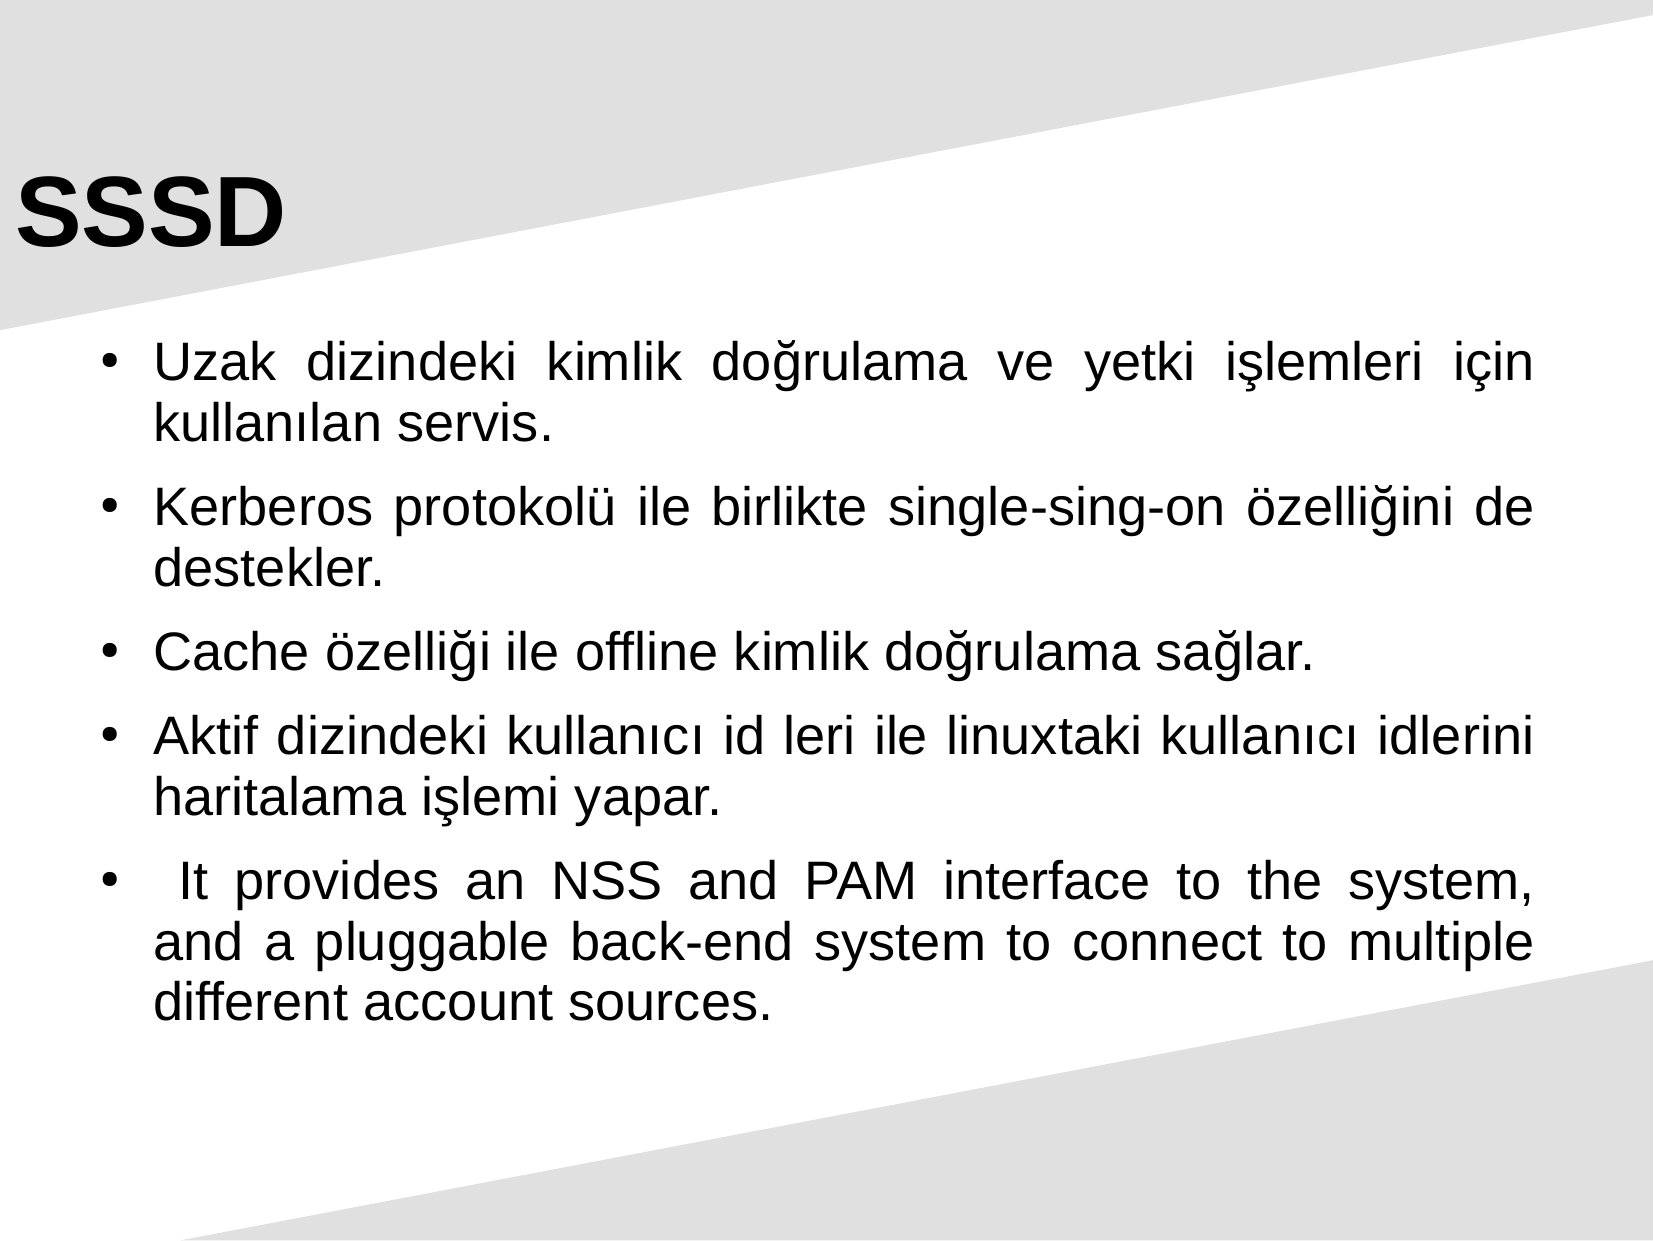

# SSSD
Uzak dizindeki kimlik doğrulama ve yetki işlemleri için kullanılan servis.
Kerberos protokolü ile birlikte single-sing-on özelliğini de destekler.
Cache özelliği ile offline kimlik doğrulama sağlar.
Aktif dizindeki kullanıcı id leri ile linuxtaki kullanıcı idlerini haritalama işlemi yapar.
 It provides an NSS and PAM interface to the system, and a pluggable back-end system to connect to multiple different account sources.